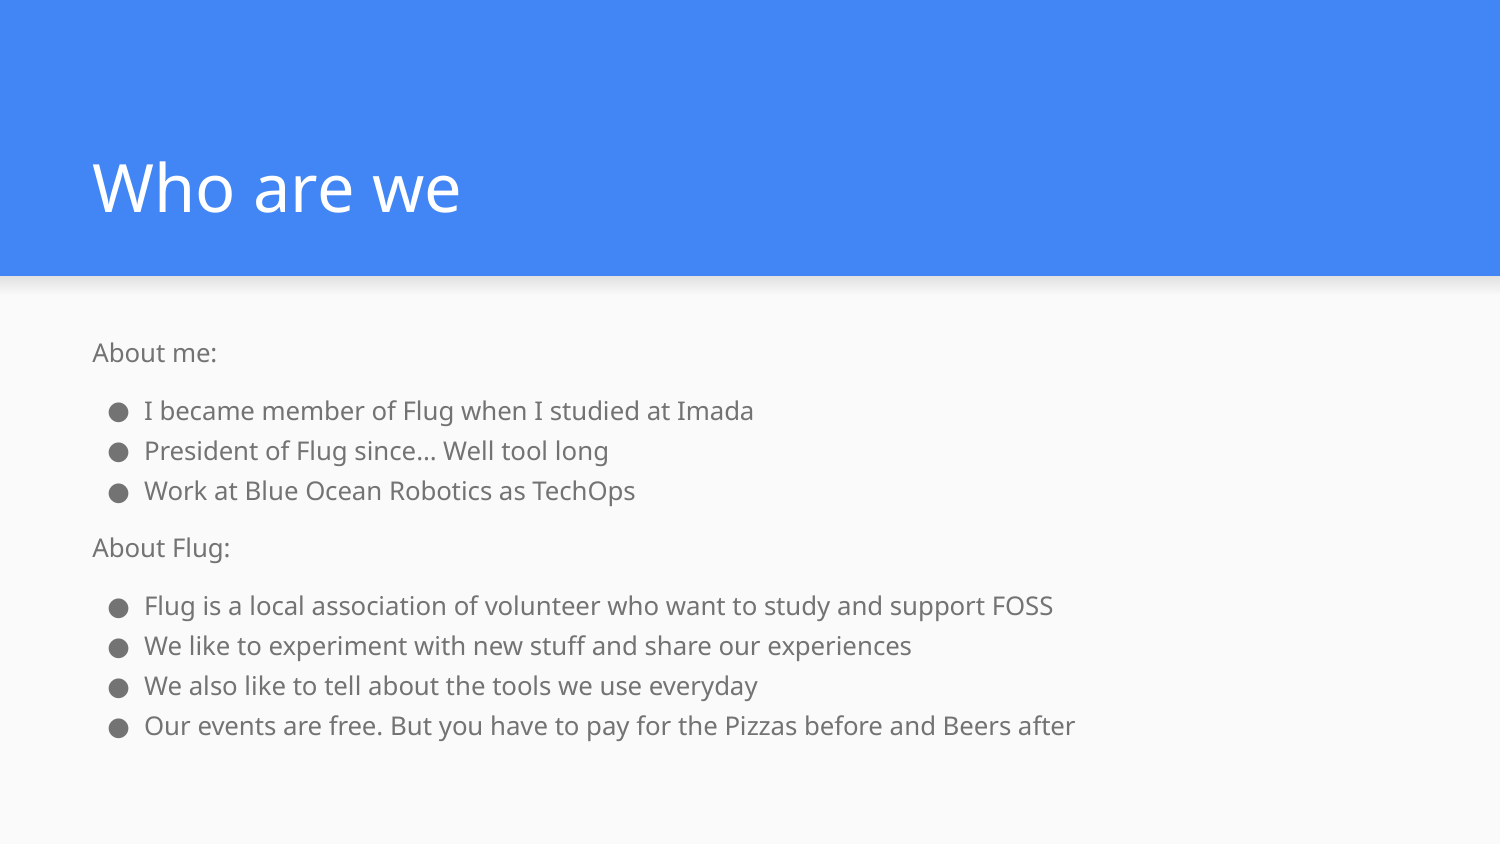

# Who are we
About me:
I became member of Flug when I studied at Imada
President of Flug since… Well tool long
Work at Blue Ocean Robotics as TechOps
About Flug:
Flug is a local association of volunteer who want to study and support FOSS
We like to experiment with new stuff and share our experiences
We also like to tell about the tools we use everyday
Our events are free. But you have to pay for the Pizzas before and Beers after